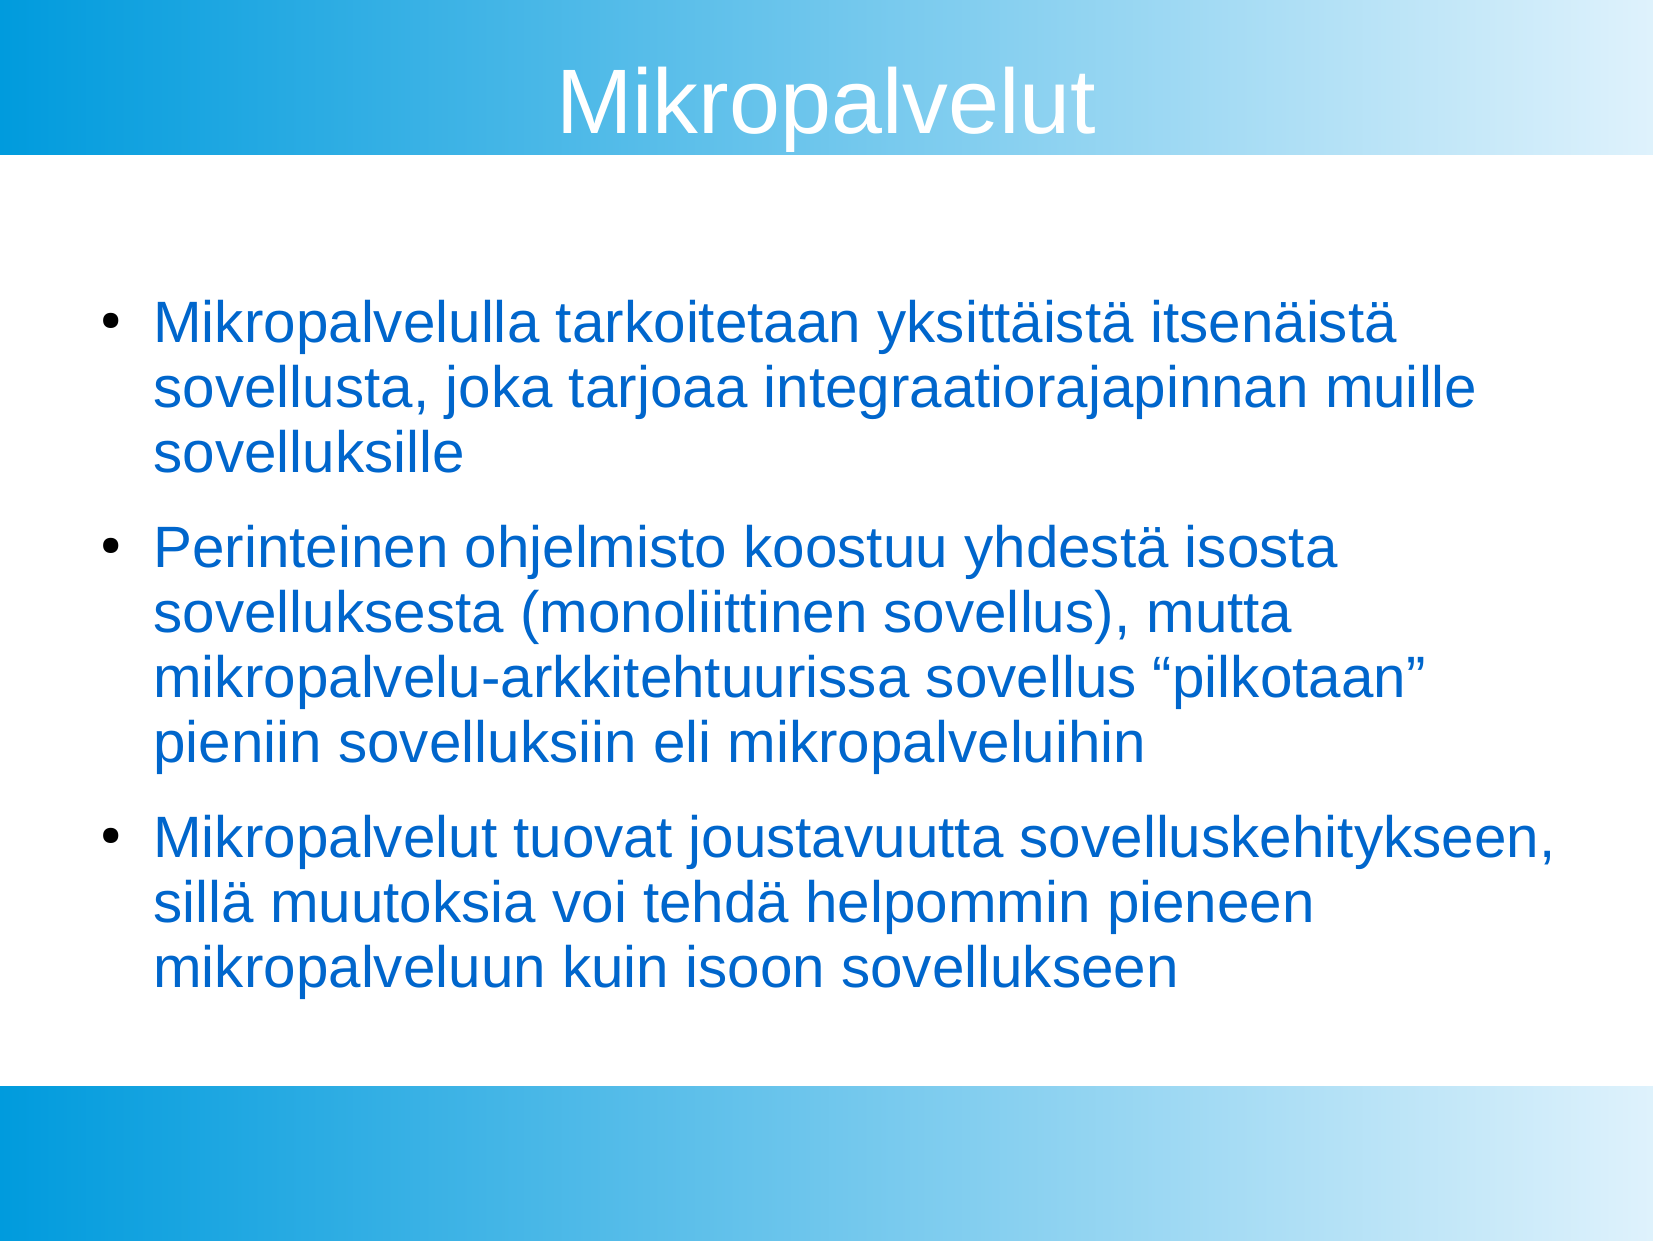

# Mikropalvelut
Mikropalvelulla tarkoitetaan yksittäistä itsenäistä sovellusta, joka tarjoaa integraatiorajapinnan muille sovelluksille
Perinteinen ohjelmisto koostuu yhdestä isosta sovelluksesta (monoliittinen sovellus), mutta mikropalvelu-arkkitehtuurissa sovellus “pilkotaan” pieniin sovelluksiin eli mikropalveluihin
Mikropalvelut tuovat joustavuutta sovelluskehitykseen, sillä muutoksia voi tehdä helpommin pieneen mikropalveluun kuin isoon sovellukseen